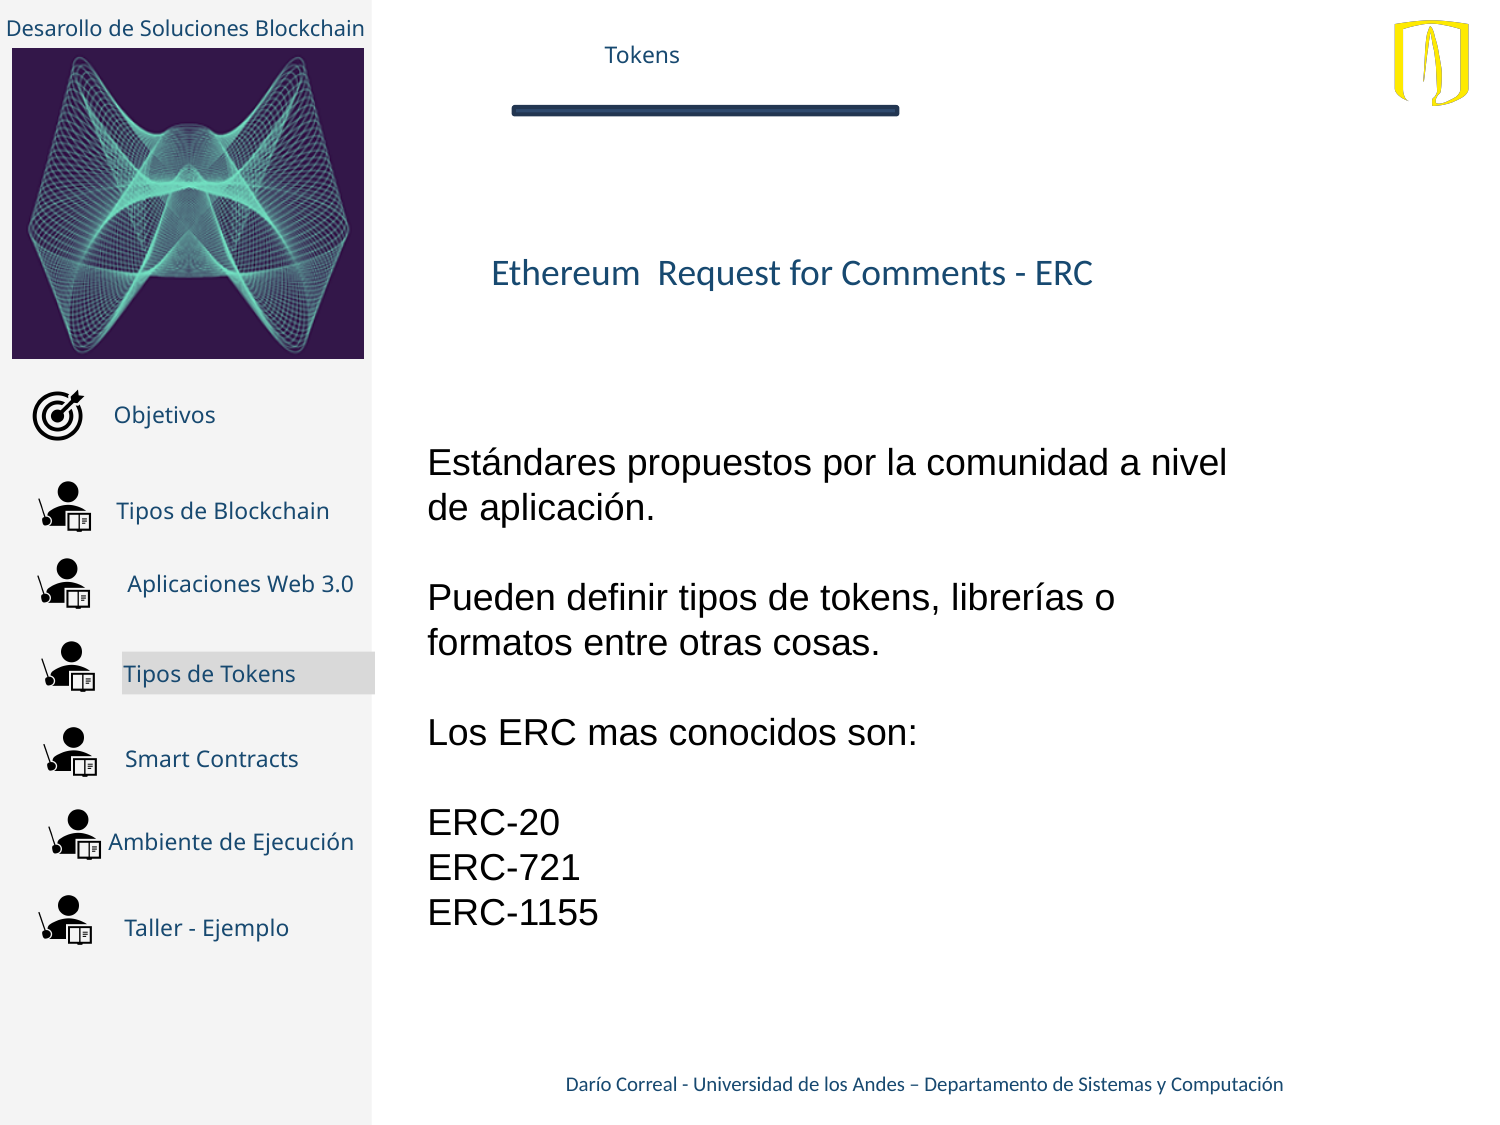

Tokens
Ethereum Request for Comments - ERC
Objetivos
Estándares propuestos por la comunidad a nivel de aplicación.
Pueden definir tipos de tokens, librerías o formatos entre otras cosas.
Los ERC mas conocidos son:
ERC-20
ERC-721
ERC-1155
Tipos de Blockchain
Aplicaciones Web 3.0
Tipos de Tokens
Smart Contracts
 Ambiente de Ejecución
Taller - Ejemplo
Darío Correal - Universidad de los Andes – Departamento de Sistemas y Computación